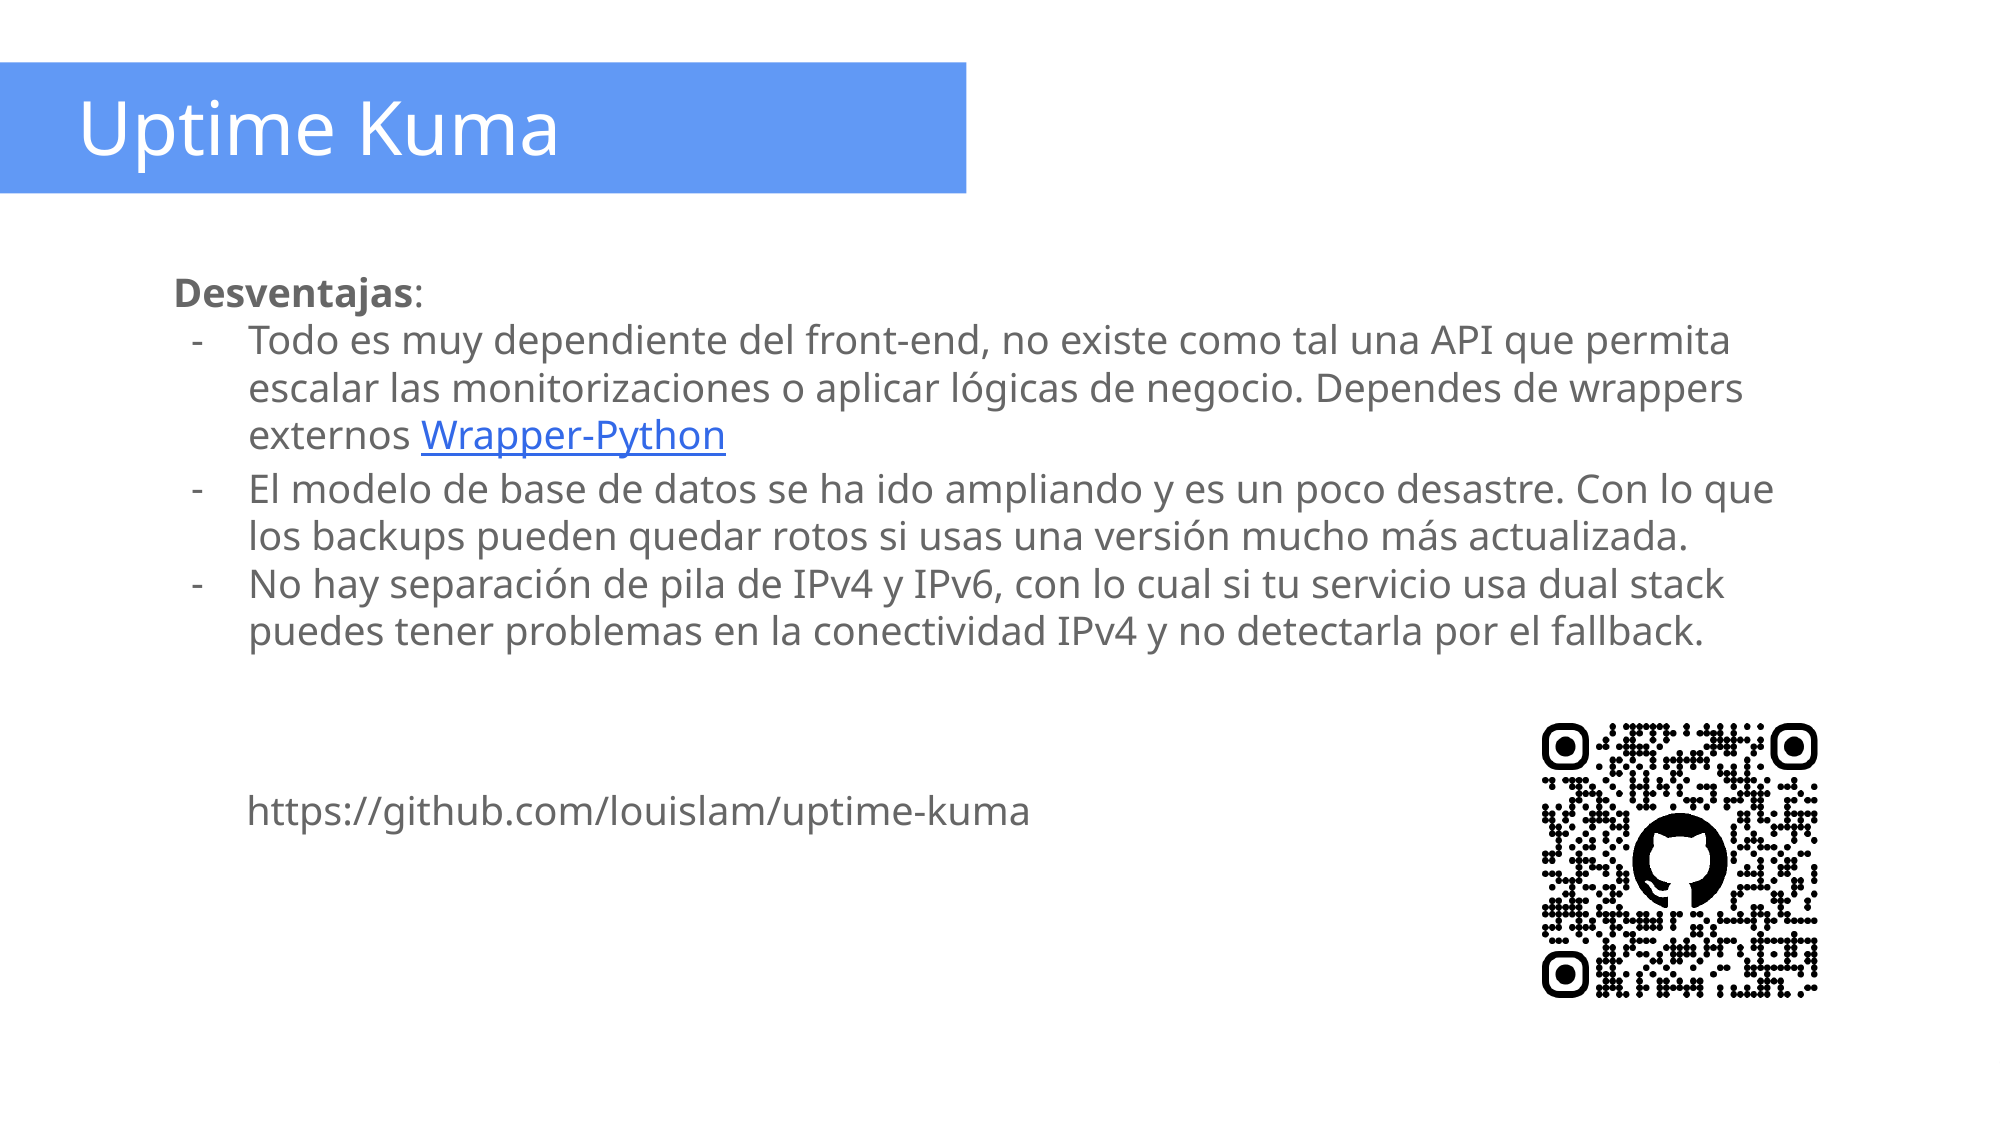

Uptime Kuma
Desventajas:
Todo es muy dependiente del front-end, no existe como tal una API que permita escalar las monitorizaciones o aplicar lógicas de negocio. Dependes de wrappers externos Wrapper-Python
El modelo de base de datos se ha ido ampliando y es un poco desastre. Con lo que los backups pueden quedar rotos si usas una versión mucho más actualizada.
No hay separación de pila de IPv4 y IPv6, con lo cual si tu servicio usa dual stack puedes tener problemas en la conectividad IPv4 y no detectarla por el fallback.
https://github.com/louislam/uptime-kuma